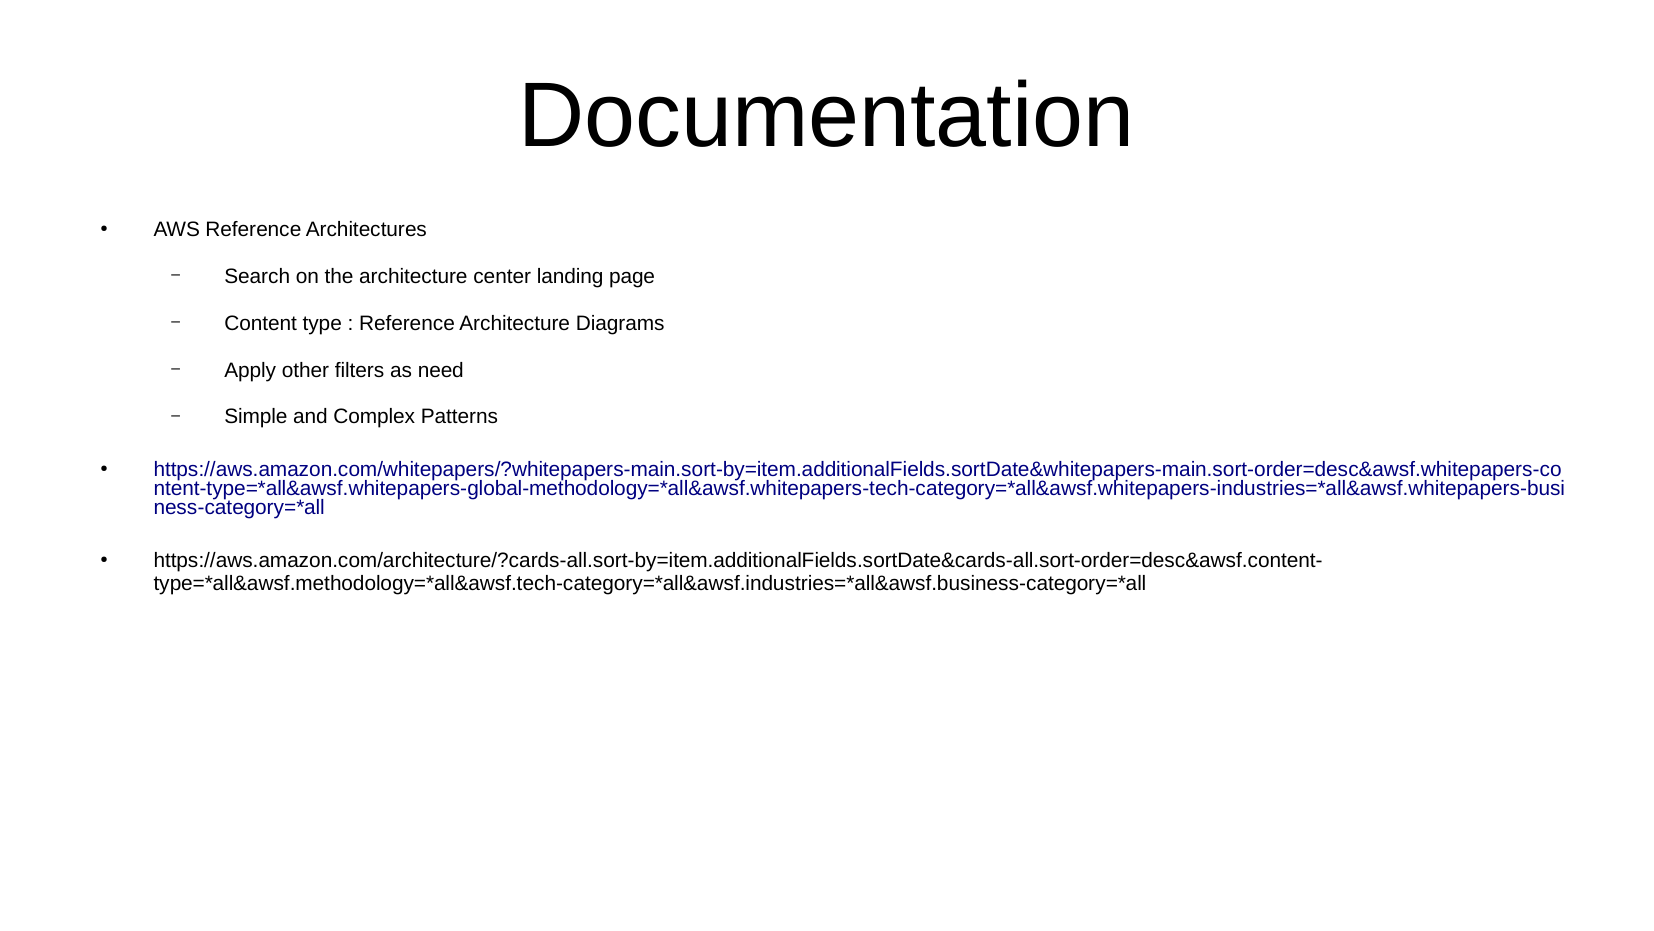

# Documentation
AWS Reference Architectures
Search on the architecture center landing page
Content type : Reference Architecture Diagrams
Apply other filters as need
Simple and Complex Patterns
https://aws.amazon.com/whitepapers/?whitepapers-main.sort-by=item.additionalFields.sortDate&whitepapers-main.sort-order=desc&awsf.whitepapers-content-type=*all&awsf.whitepapers-global-methodology=*all&awsf.whitepapers-tech-category=*all&awsf.whitepapers-industries=*all&awsf.whitepapers-business-category=*all
https://aws.amazon.com/architecture/?cards-all.sort-by=item.additionalFields.sortDate&cards-all.sort-order=desc&awsf.content-type=*all&awsf.methodology=*all&awsf.tech-category=*all&awsf.industries=*all&awsf.business-category=*all